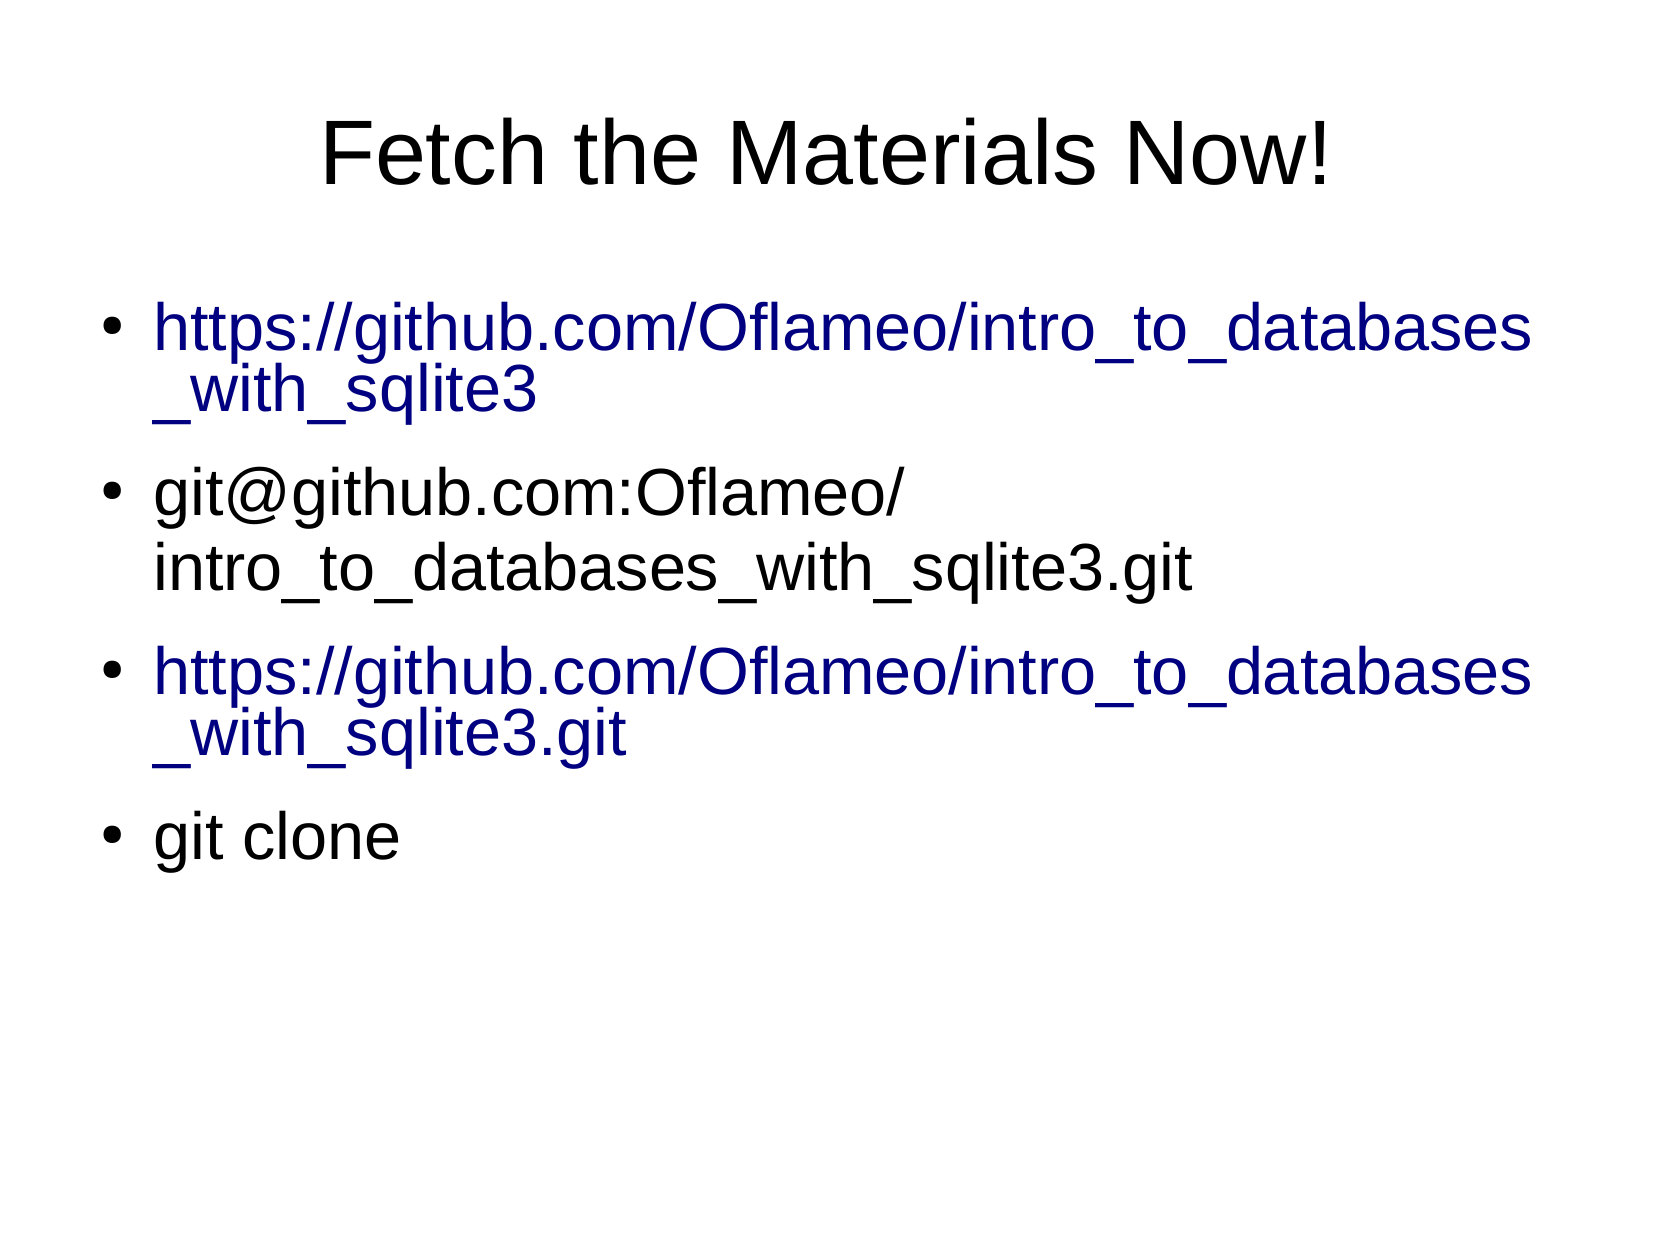

# Fetch the Materials Now!
https://github.com/Oflameo/intro_to_databases_with_sqlite3
git@github.com:Oflameo/intro_to_databases_with_sqlite3.git
https://github.com/Oflameo/intro_to_databases_with_sqlite3.git
git clone